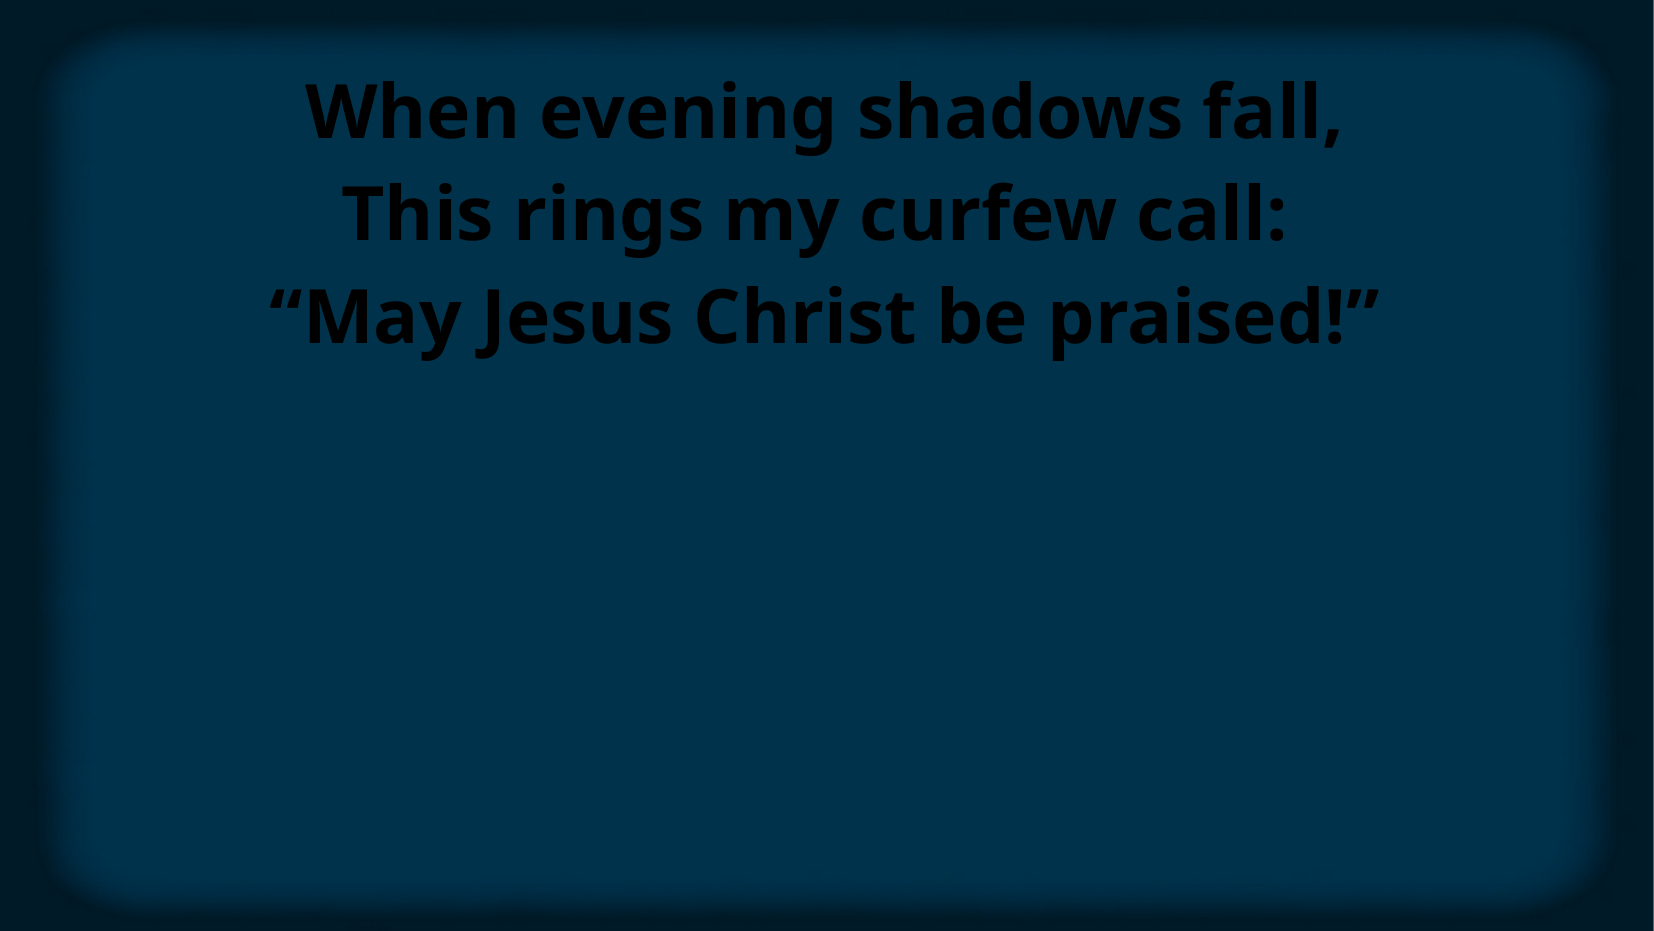

When evening shadows fall,
This rings my curfew call:
“May Jesus Christ be praised!”